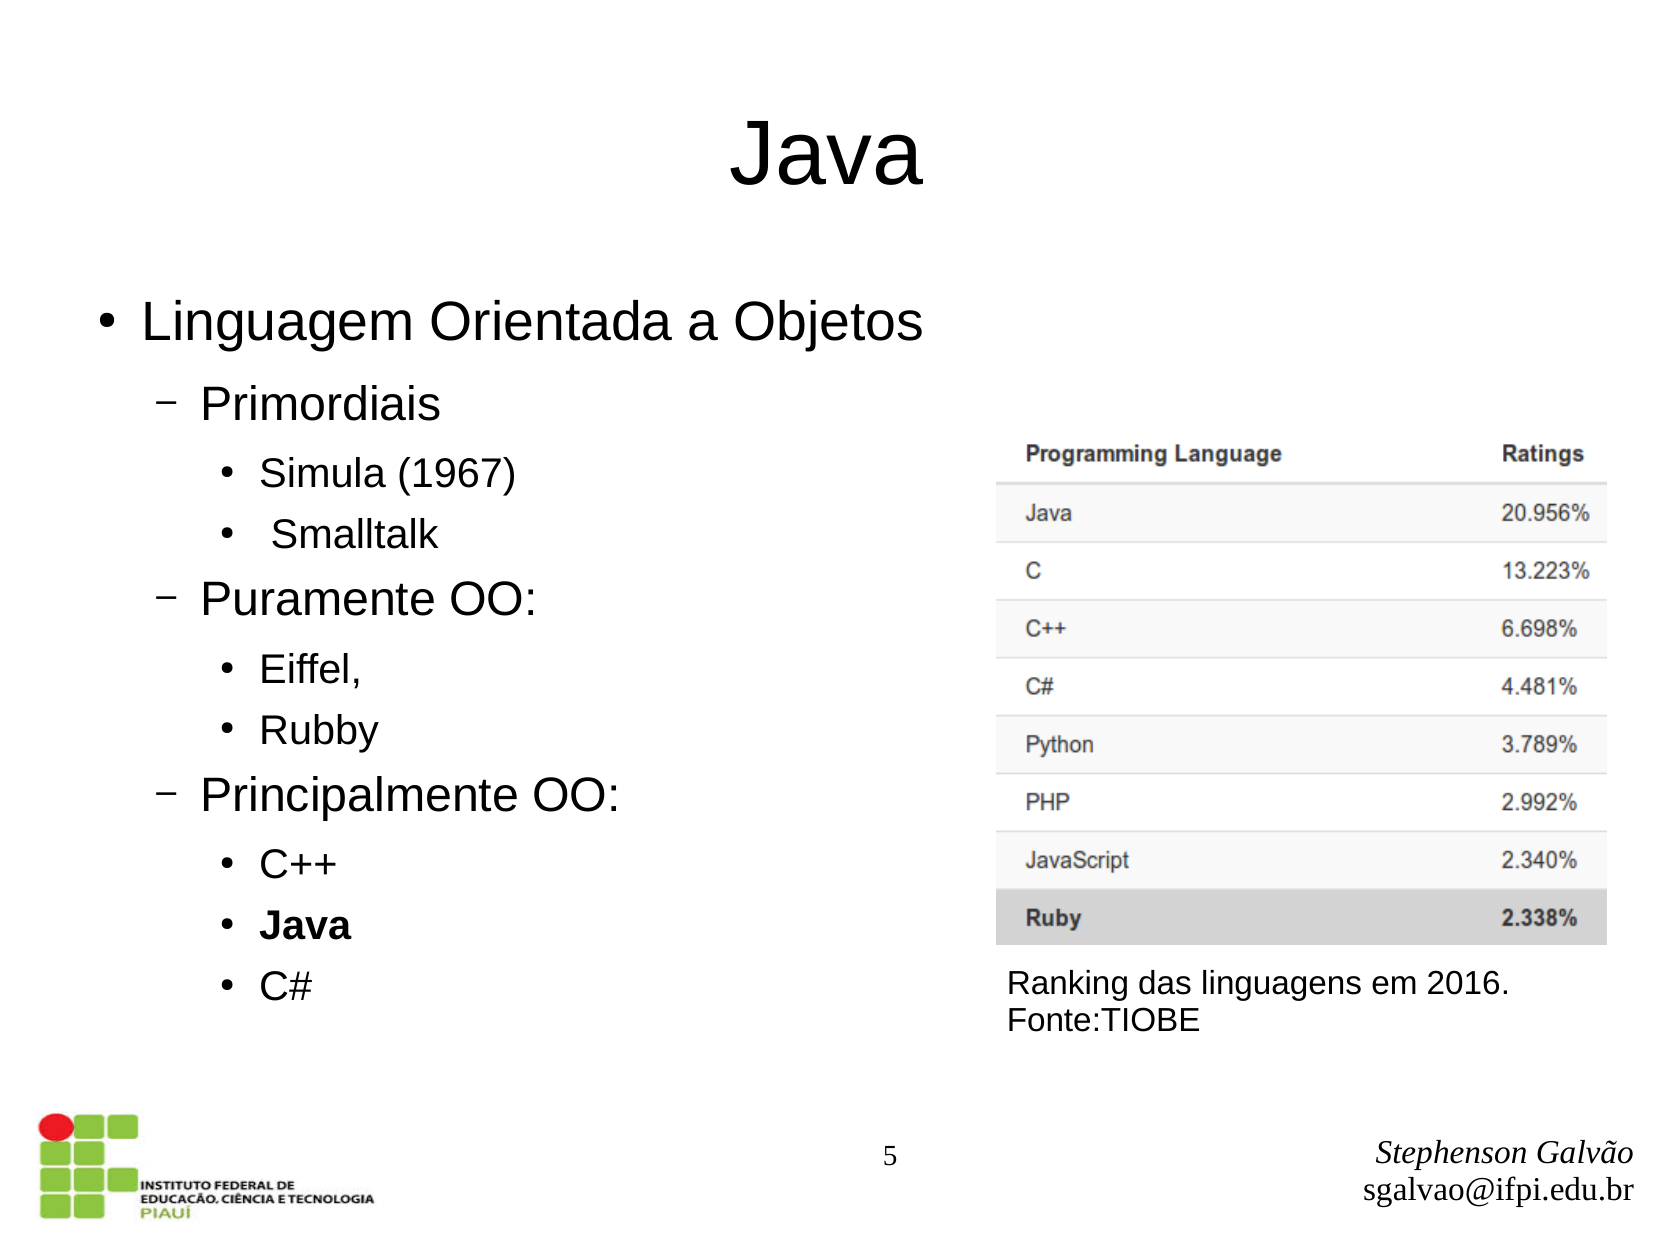

# Java
Linguagem Orientada a Objetos
Primordiais
Simula (1967)
 Smalltalk
Puramente OO:
Eiffel,
Rubby
Principalmente OO:
C++
Java
C#
Ranking das linguagens em 2016.
Fonte:TIOBE
5